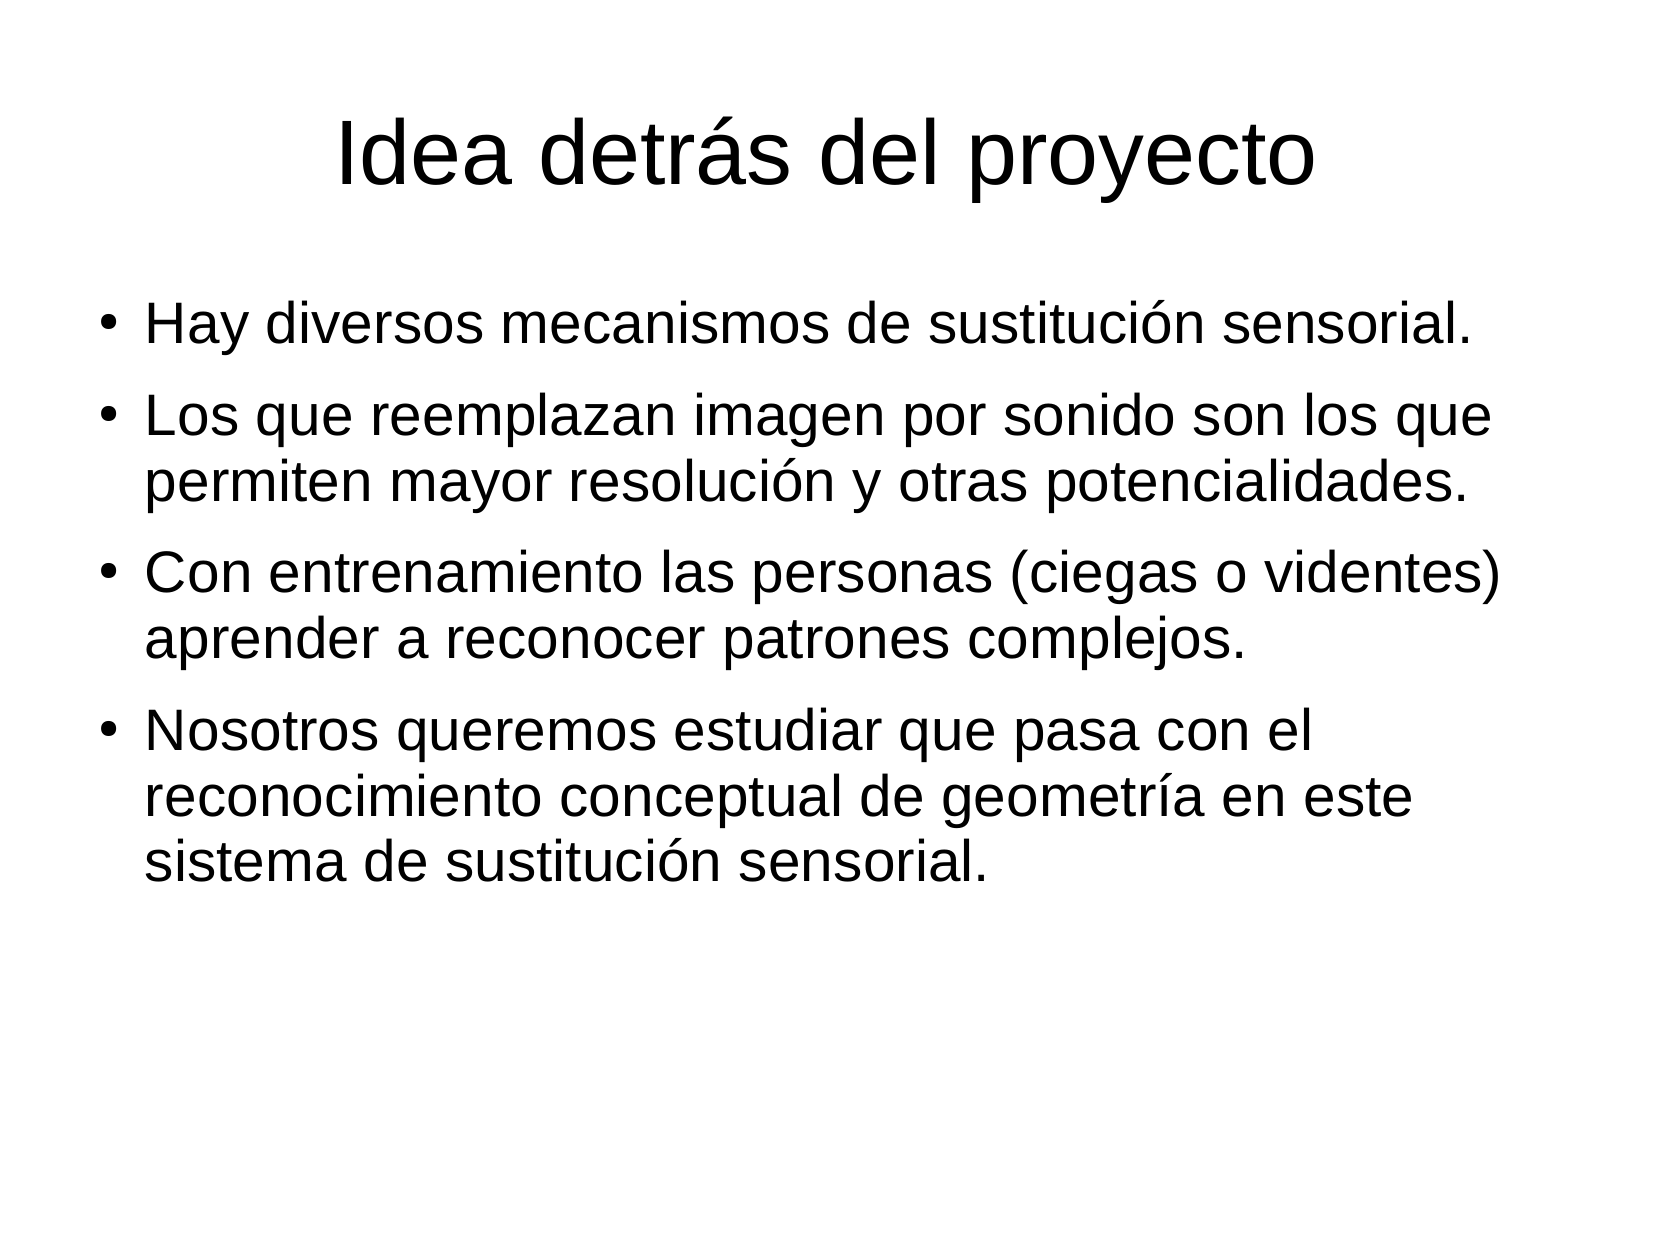

# Idea detrás del proyecto
Hay diversos mecanismos de sustitución sensorial.
Los que reemplazan imagen por sonido son los que permiten mayor resolución y otras potencialidades.
Con entrenamiento las personas (ciegas o videntes) aprender a reconocer patrones complejos.
Nosotros queremos estudiar que pasa con el reconocimiento conceptual de geometría en este sistema de sustitución sensorial.